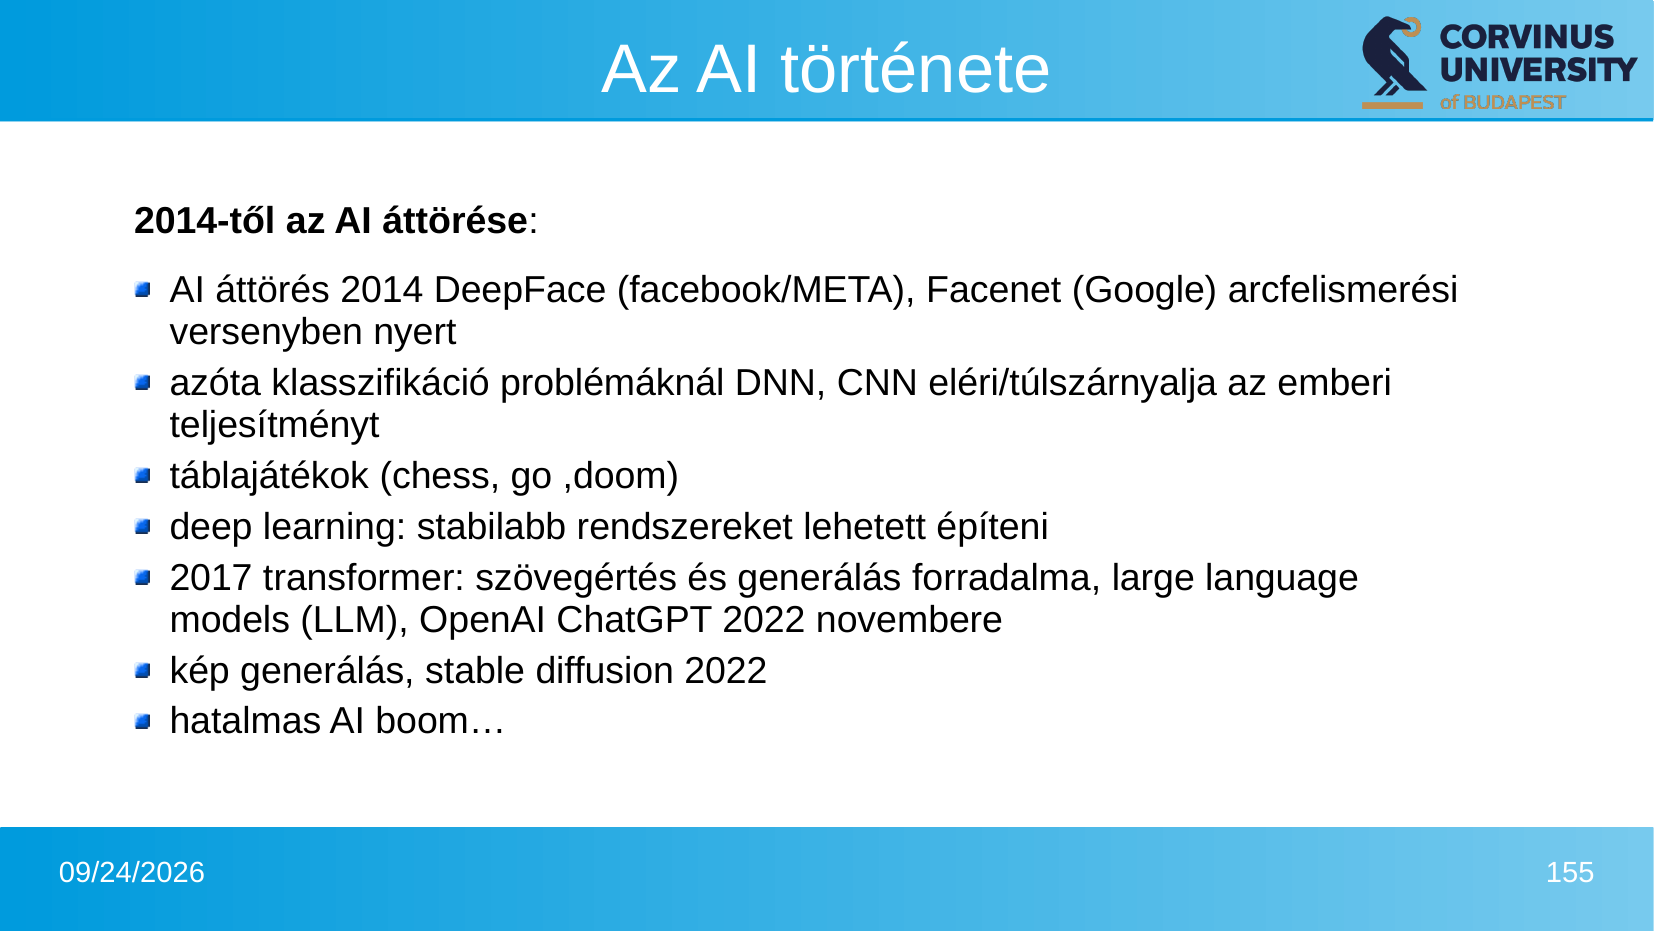

# Az AI története
2014-től az AI áttörése:
AI áttörés 2014 DeepFace (facebook/META), Facenet (Google) arcfelismerési versenyben nyert
azóta klasszifikáció problémáknál DNN, CNN eléri/túlszárnyalja az emberi teljesítményt
táblajátékok (chess, go ,doom)
deep learning: stabilabb rendszereket lehetett építeni
2017 transformer: szövegértés és generálás forradalma, large language models (LLM), OpenAI ChatGPT 2022 novembere
kép generálás, stable diffusion 2022
hatalmas AI boom…
155